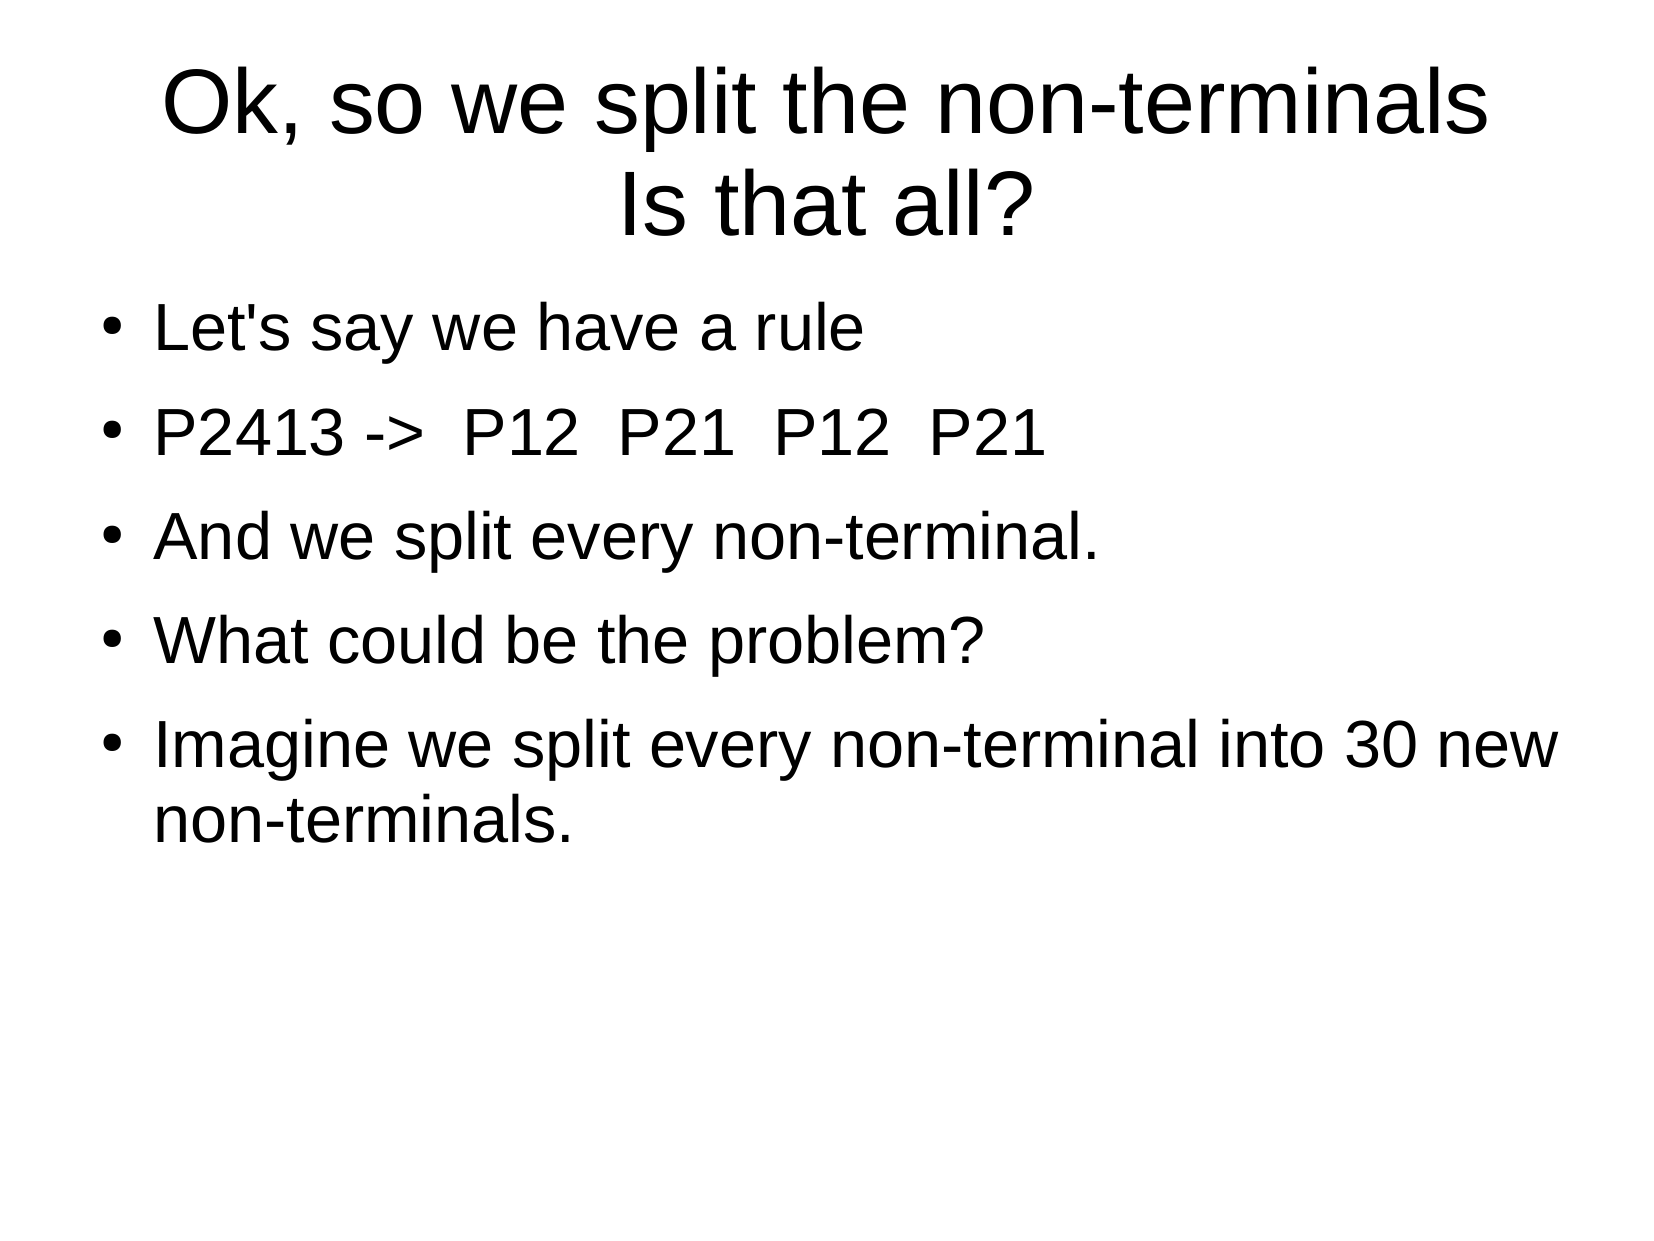

# Ok, so we split the non-terminals Is that all?
Let's say we have a rule
P2413 -> P12 P21 P12 P21
And we split every non-terminal.
What could be the problem?
Imagine we split every non-terminal into 30 new non-terminals.